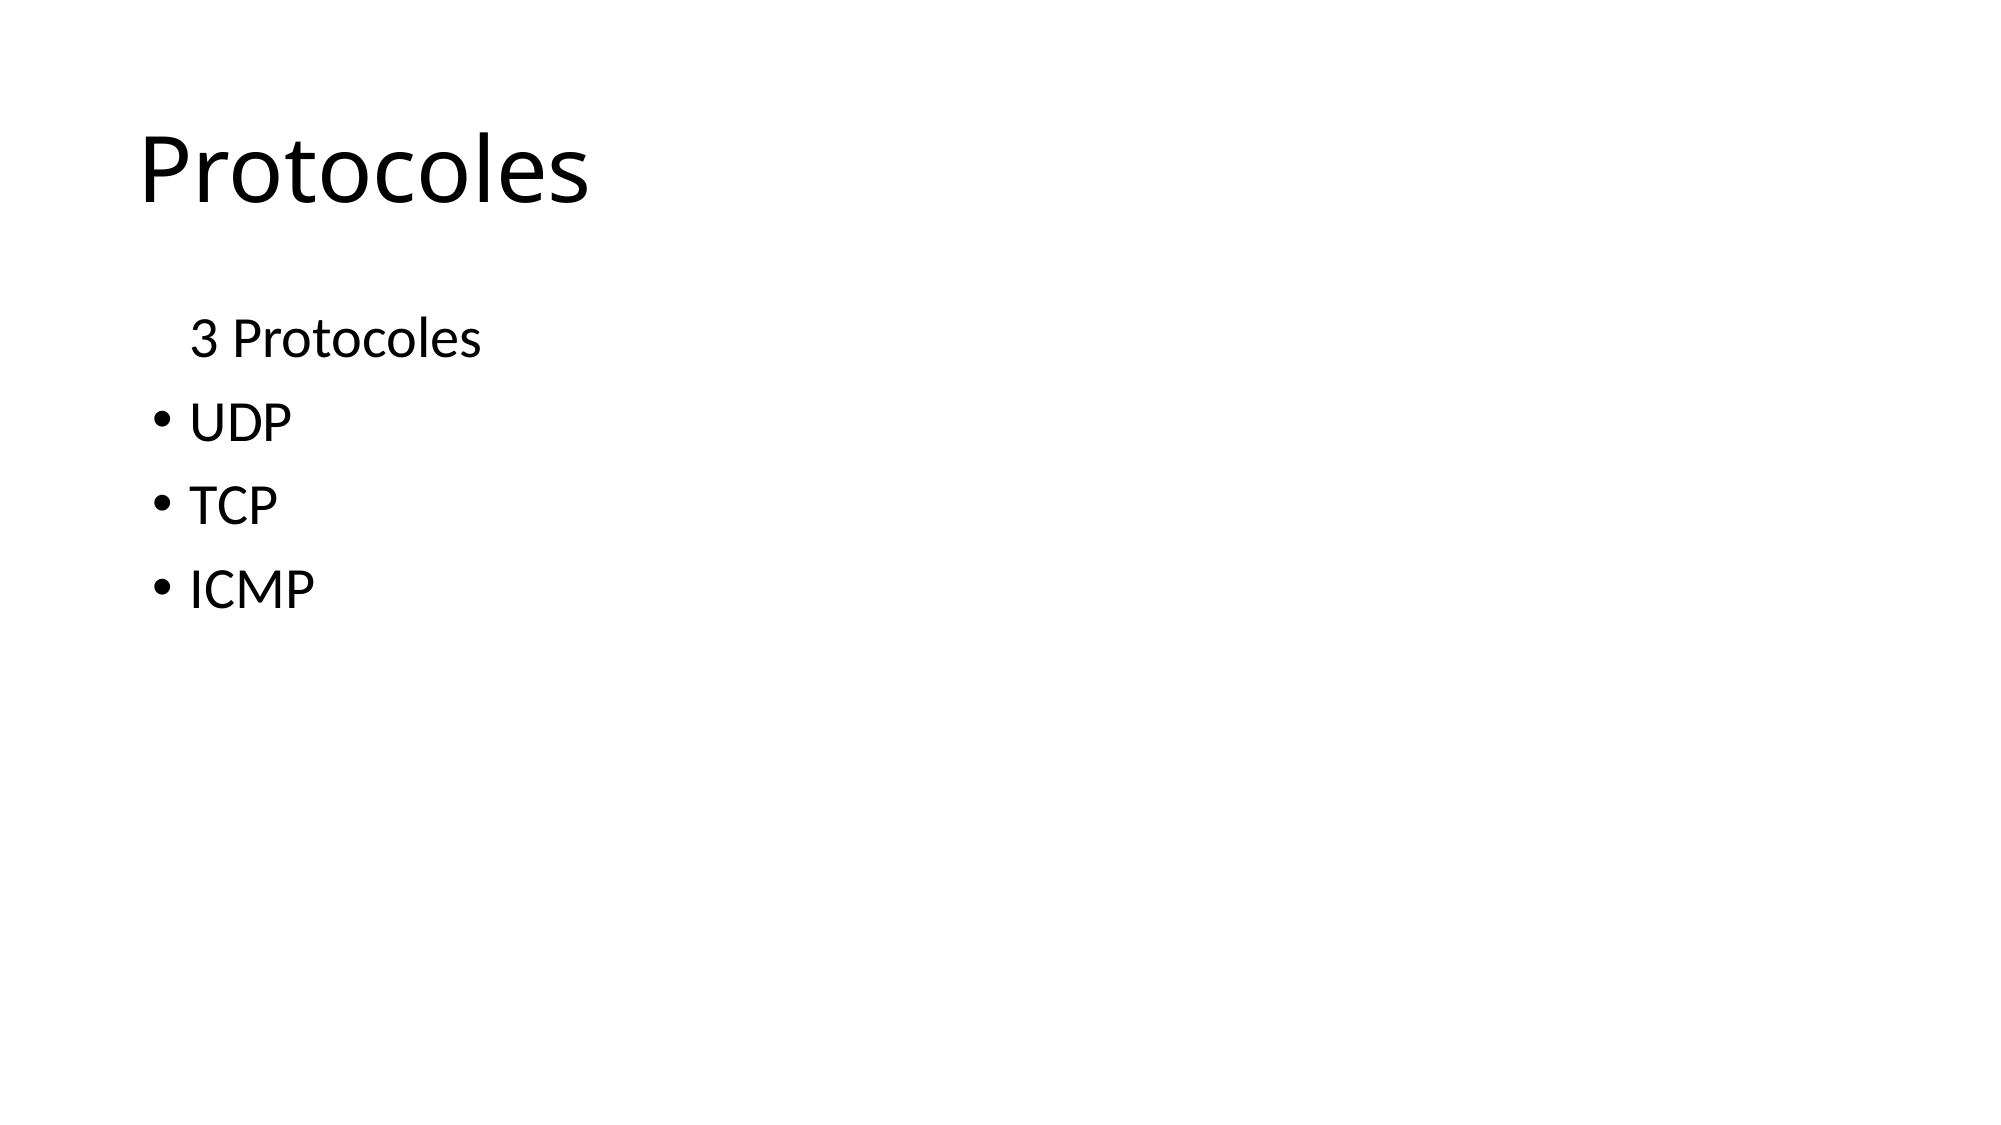

# Protocoles
3 Protocoles
UDP
TCP
ICMP